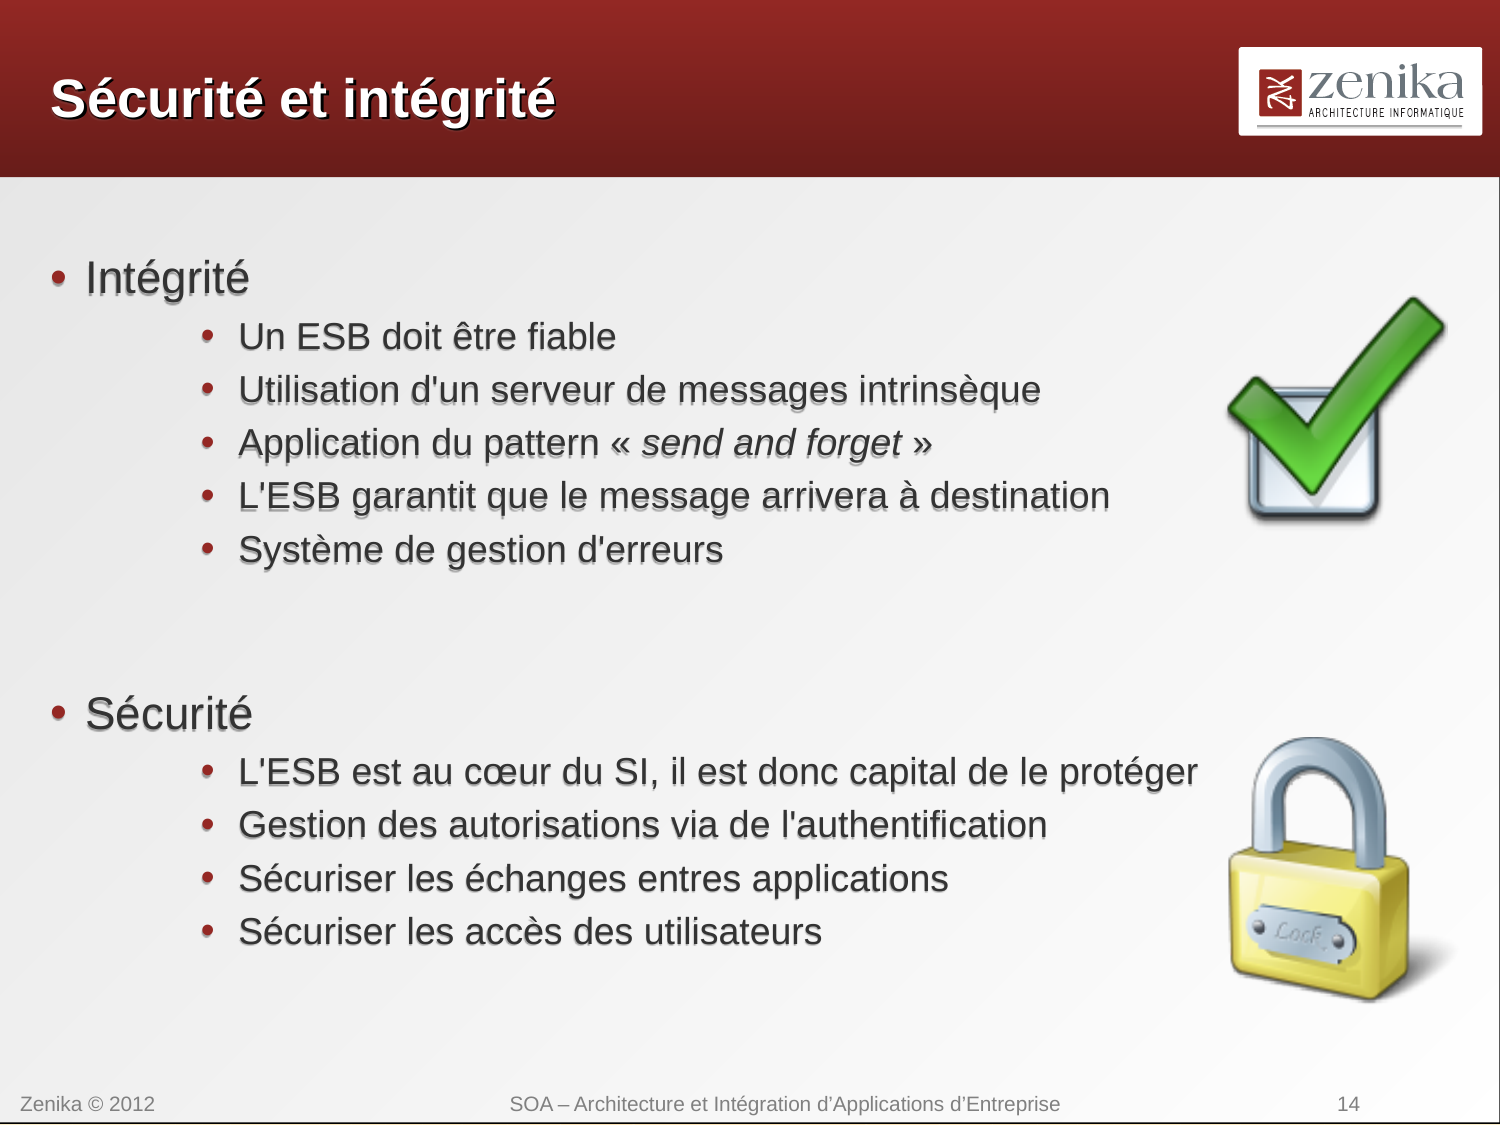

# Sécurité et intégrité
Intégrité
Un ESB doit être fiable
Utilisation d'un serveur de messages intrinsèque
Application du pattern « send and forget »
L'ESB garantit que le message arrivera à destination
Système de gestion d'erreurs
Sécurité
L'ESB est au cœur du SI, il est donc capital de le protéger
Gestion des autorisations via de l'authentification
Sécuriser les échanges entres applications
Sécuriser les accès des utilisateurs